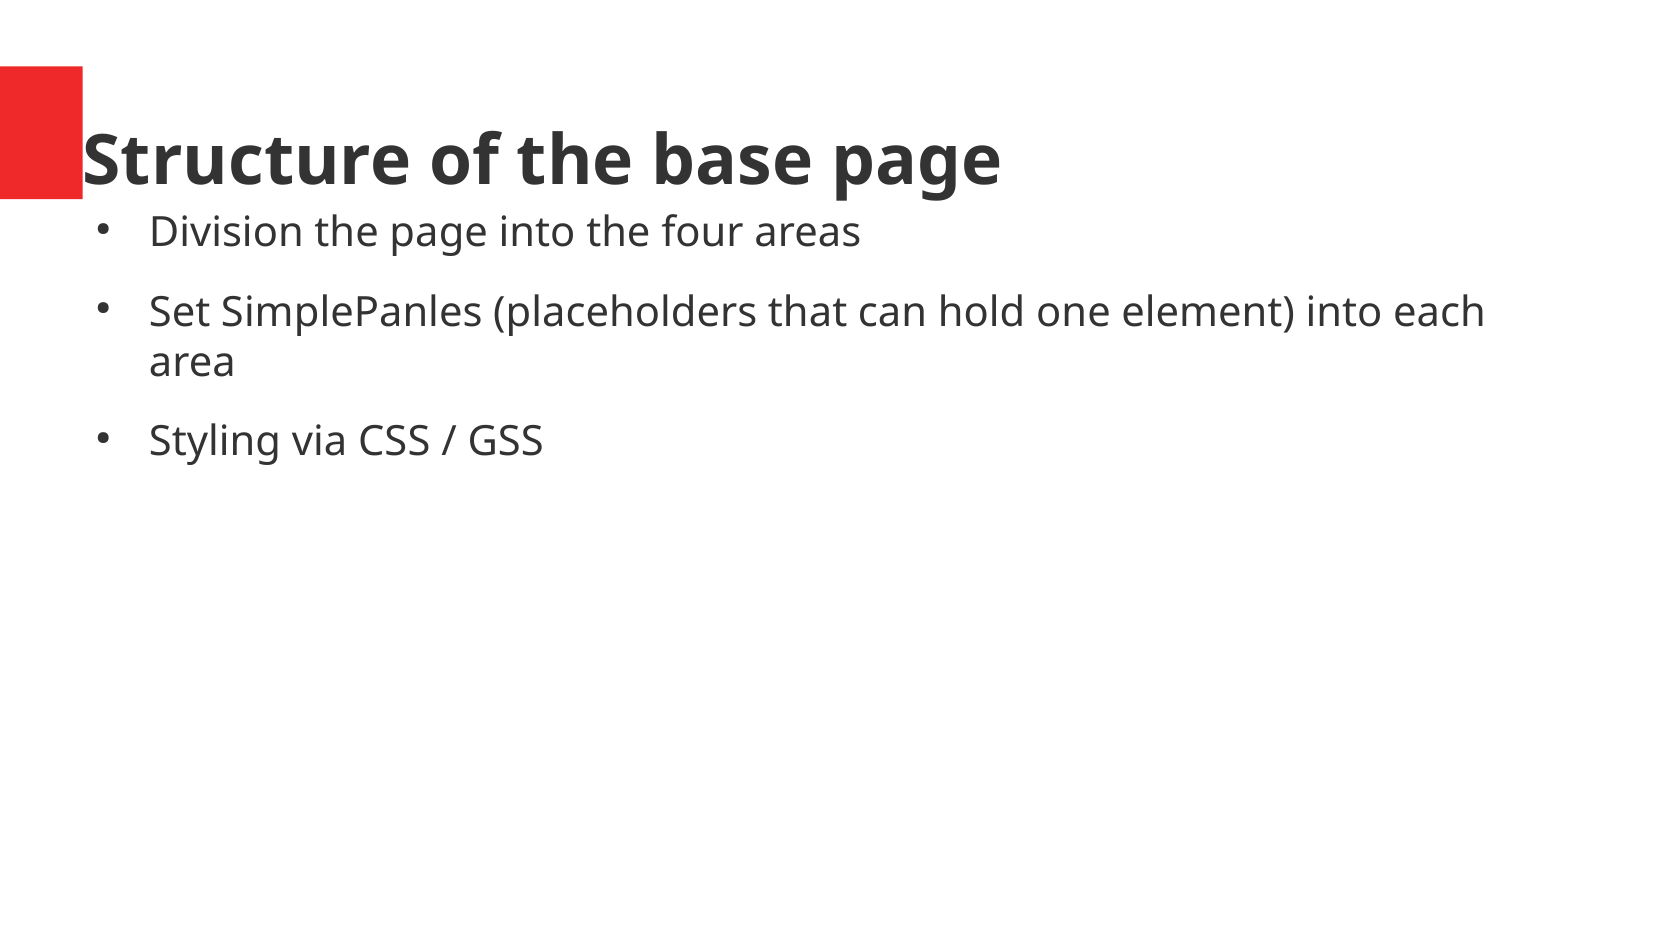

# Structure of the base page
Division the page into the four areas
Set SimplePanles (placeholders that can hold one element) into each area
Styling via CSS / GSS